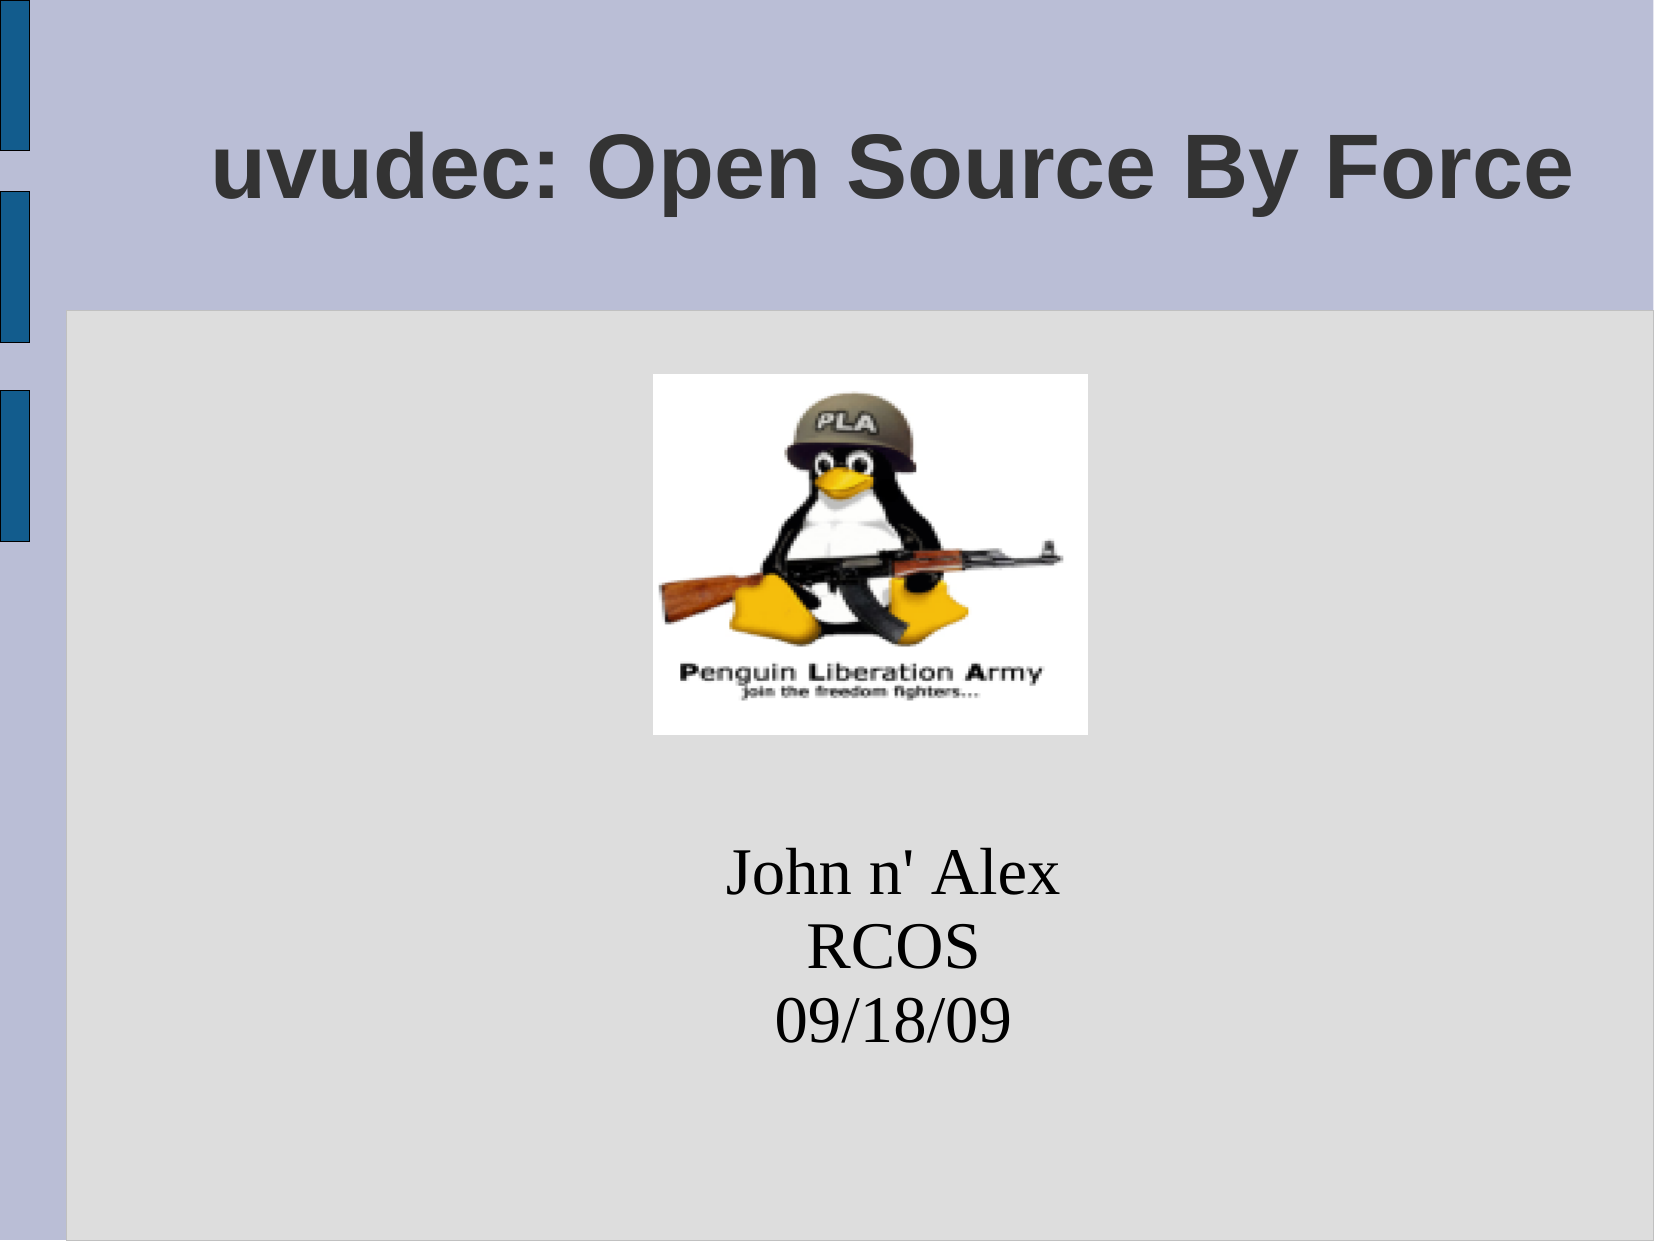

# uvudec: Open Source By Force
John n' Alex
RCOS
09/18/09